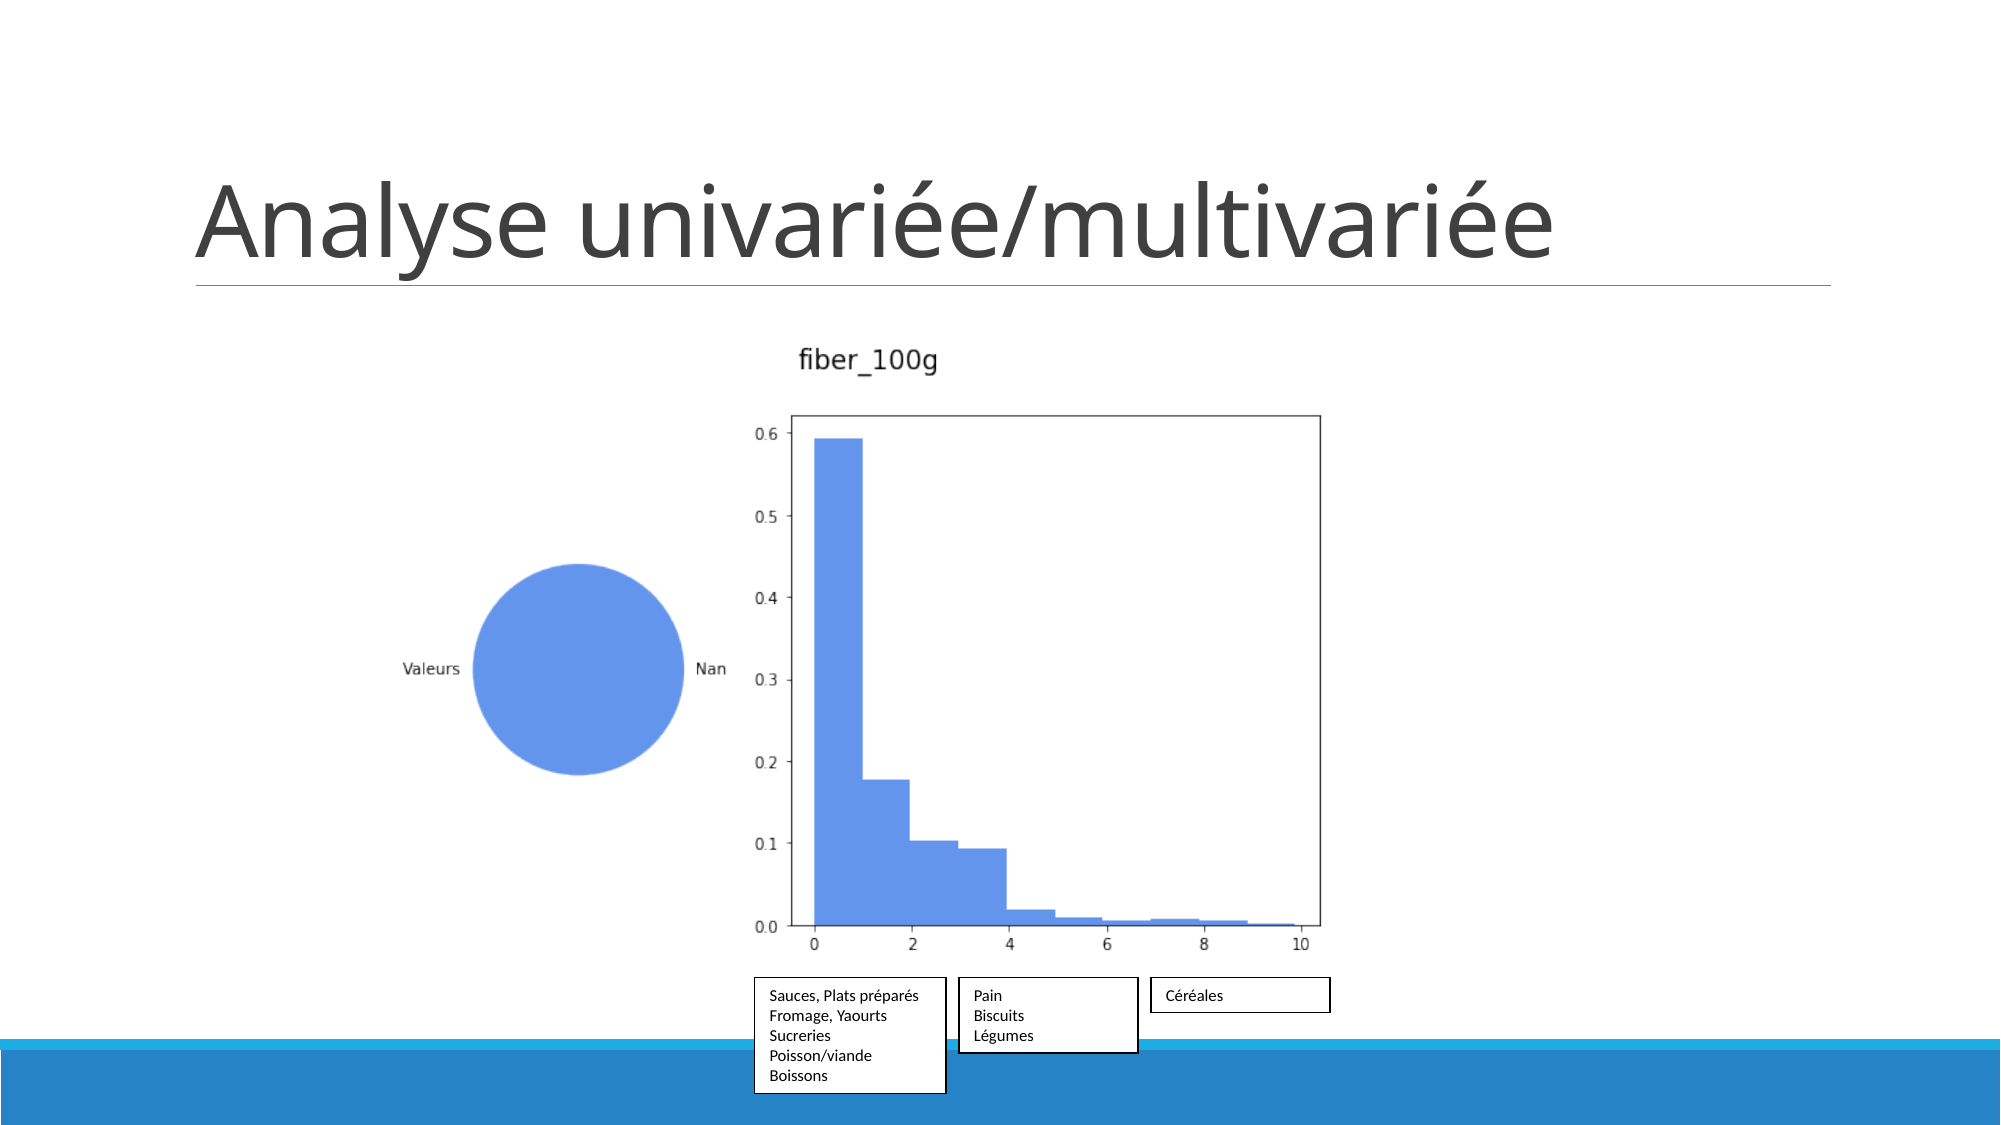

# Analyse univariée/multivariée
Sauces, Plats préparés
Fromage, Yaourts
Sucreries
Poisson/viande
Boissons
Pain
Biscuits
Légumes
Céréales